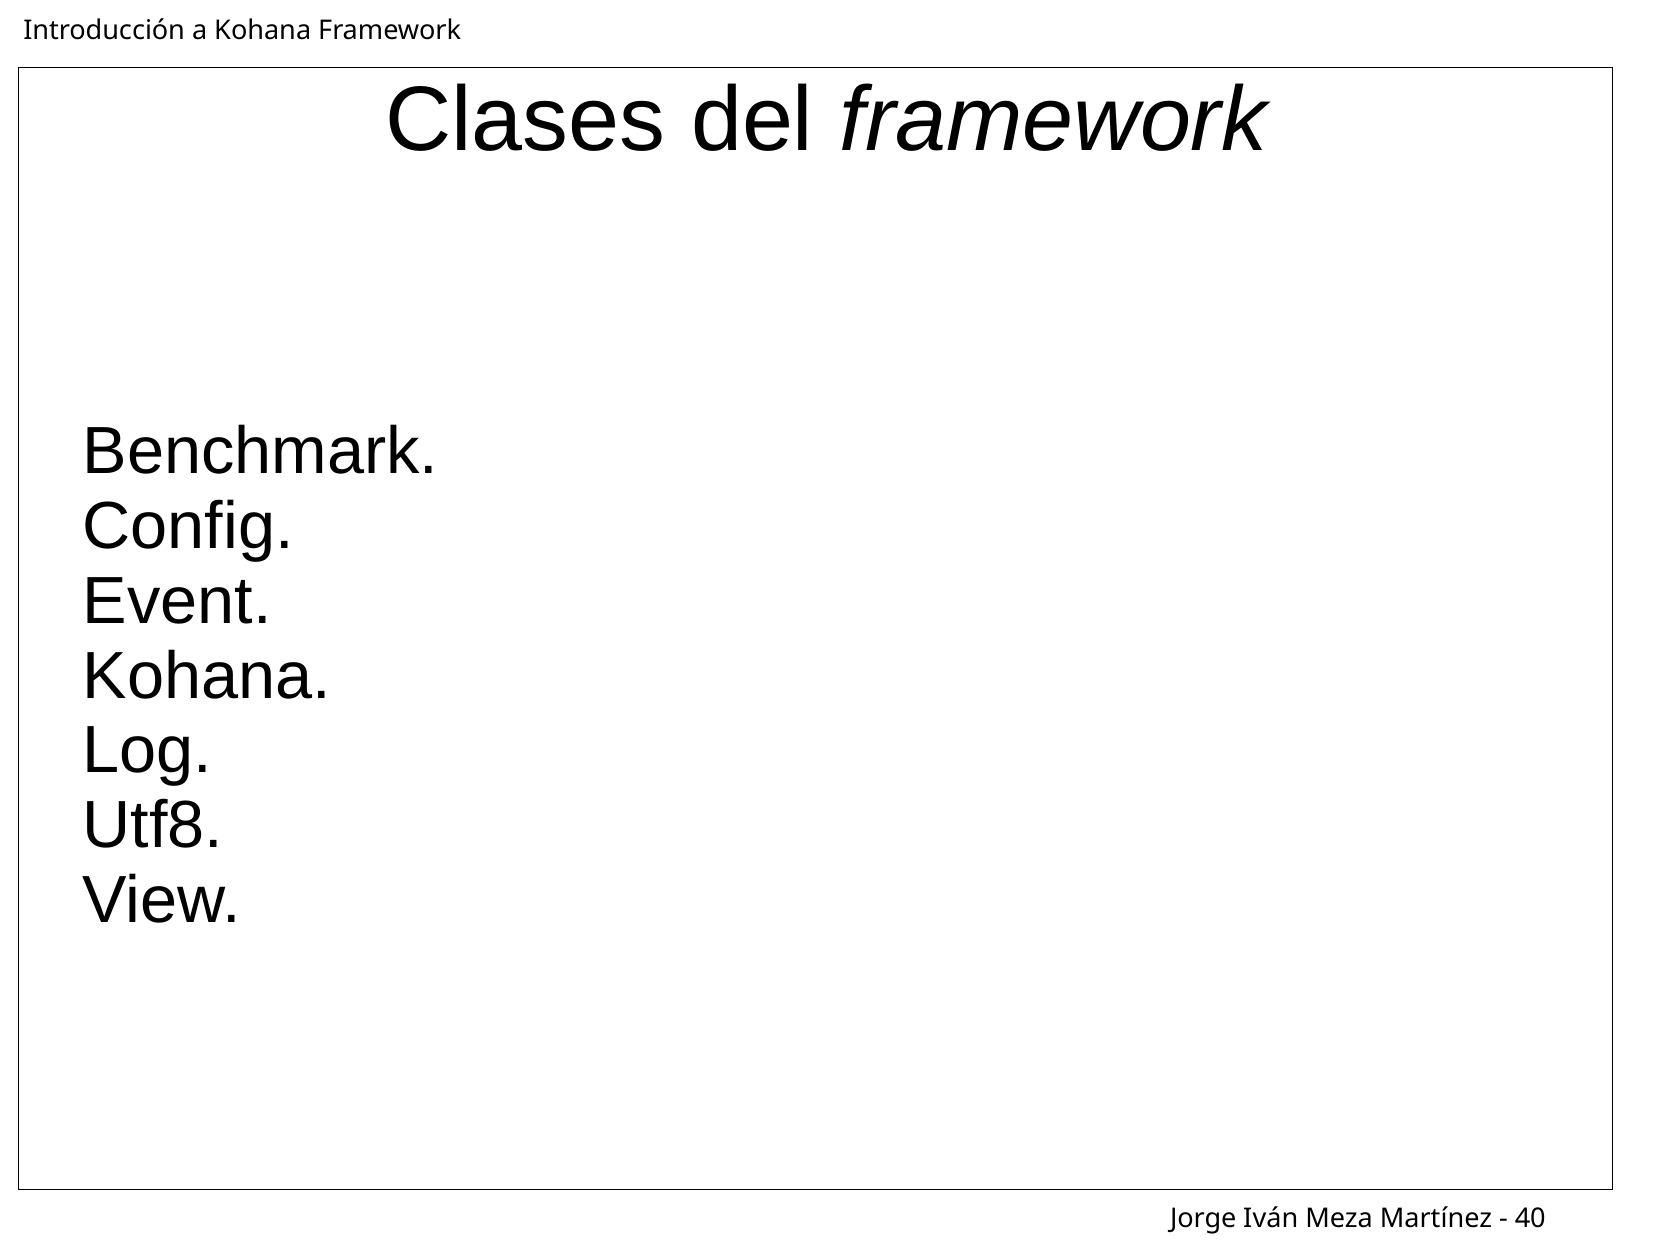

# Clases del framework
Benchmark.
Config.
Event.
Kohana.
Log.
Utf8.
View.